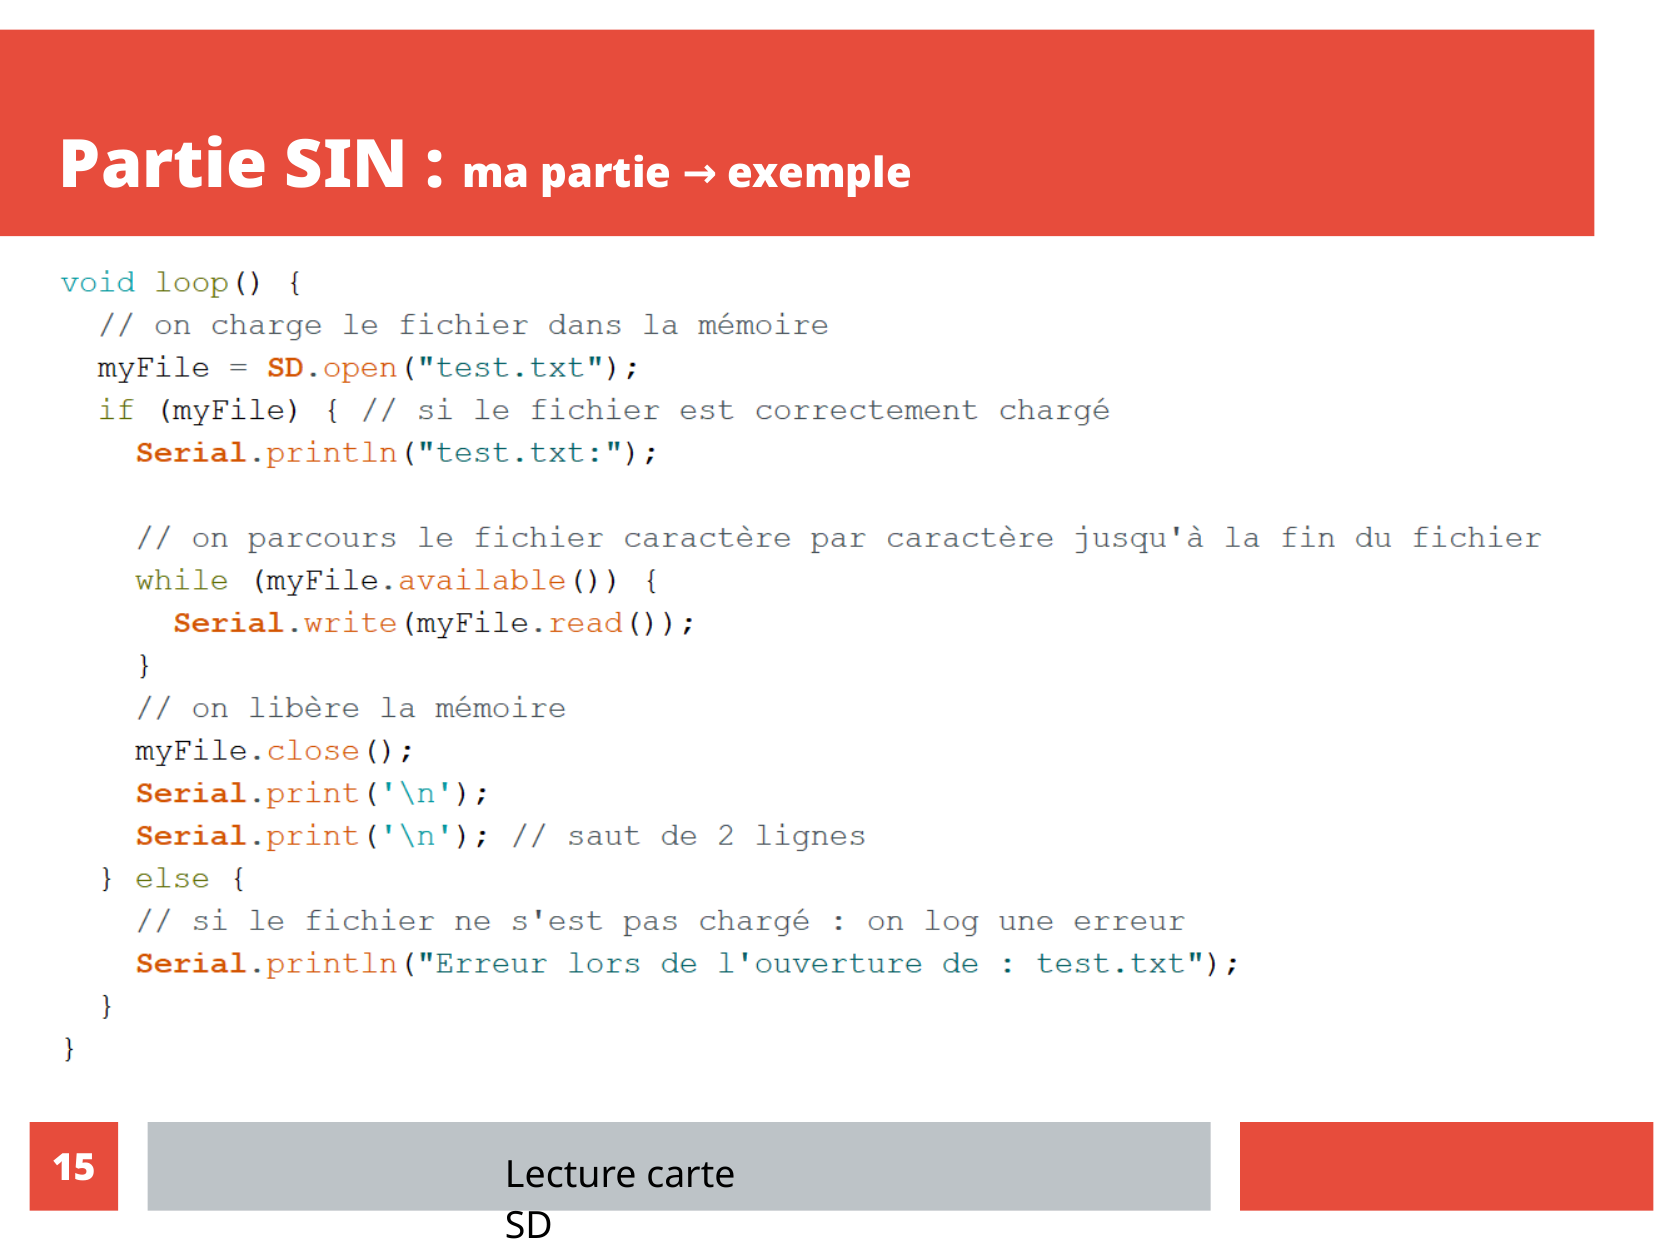

# Partie SIN : ma partie → exemple
15
Lecture carte SD